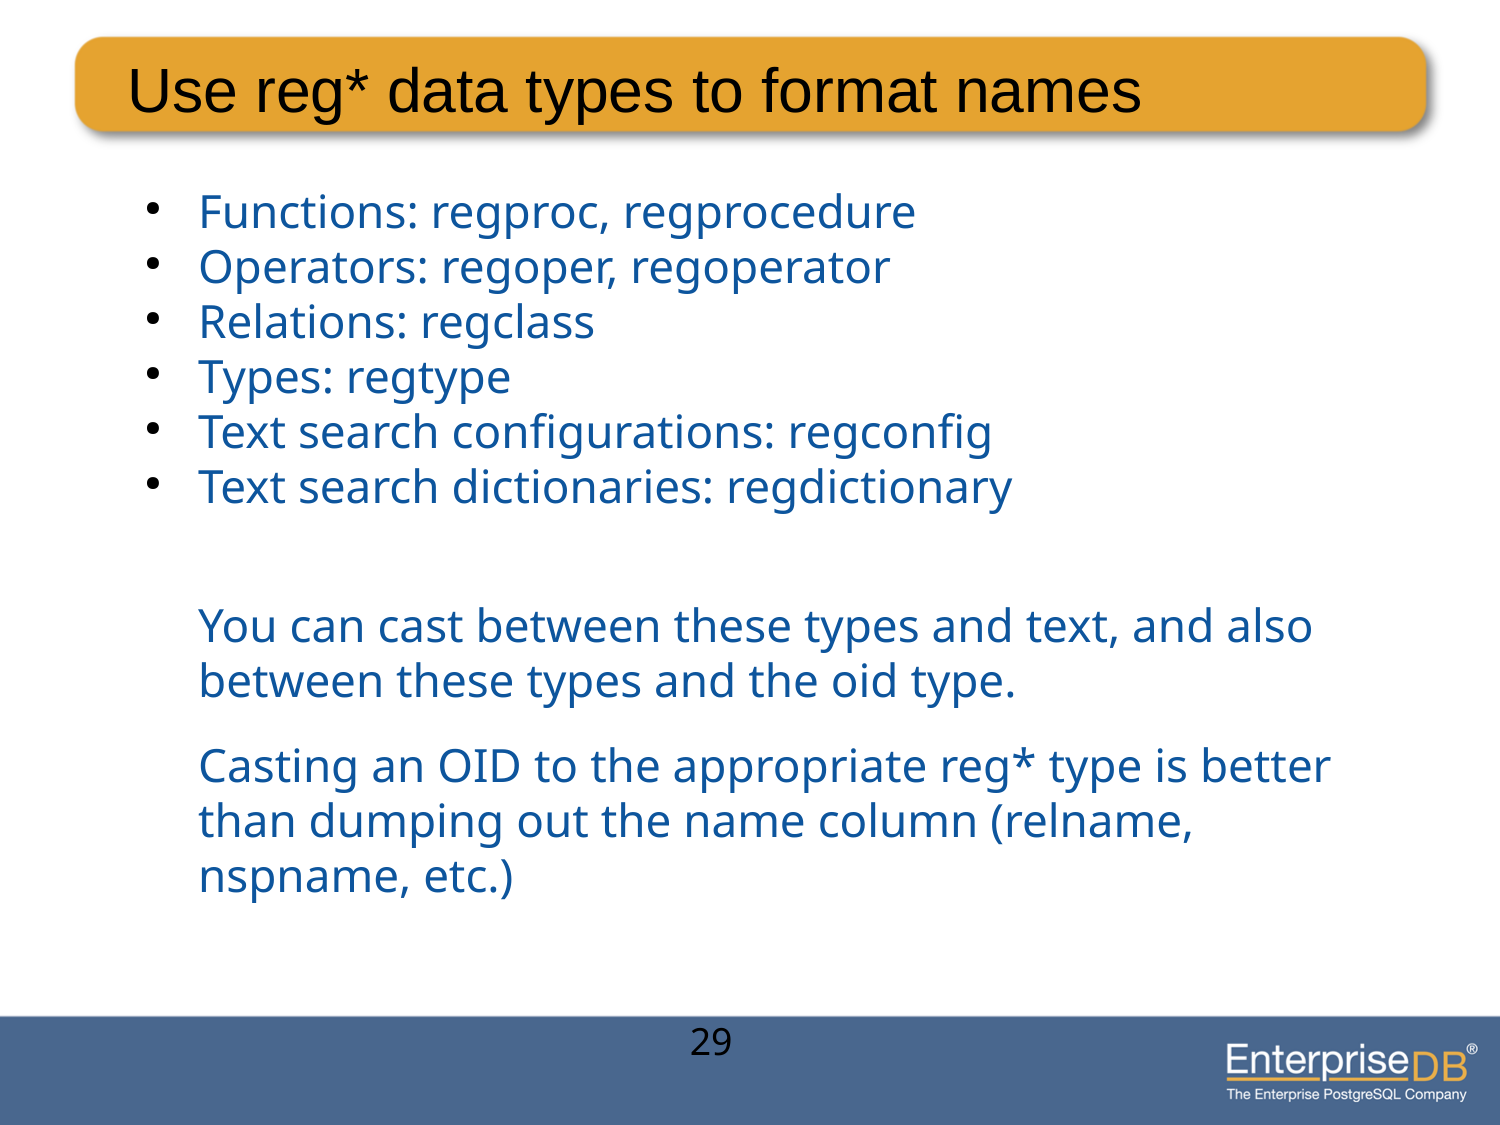

# Use reg* data types to format names
Functions: regproc, regprocedure
Operators: regoper, regoperator
Relations: regclass
Types: regtype
Text search configurations: regconfig
Text search dictionaries: regdictionary
You can cast between these types and text, and also between these types and the oid type.
Casting an OID to the appropriate reg* type is better than dumping out the name column (relname, nspname, etc.)